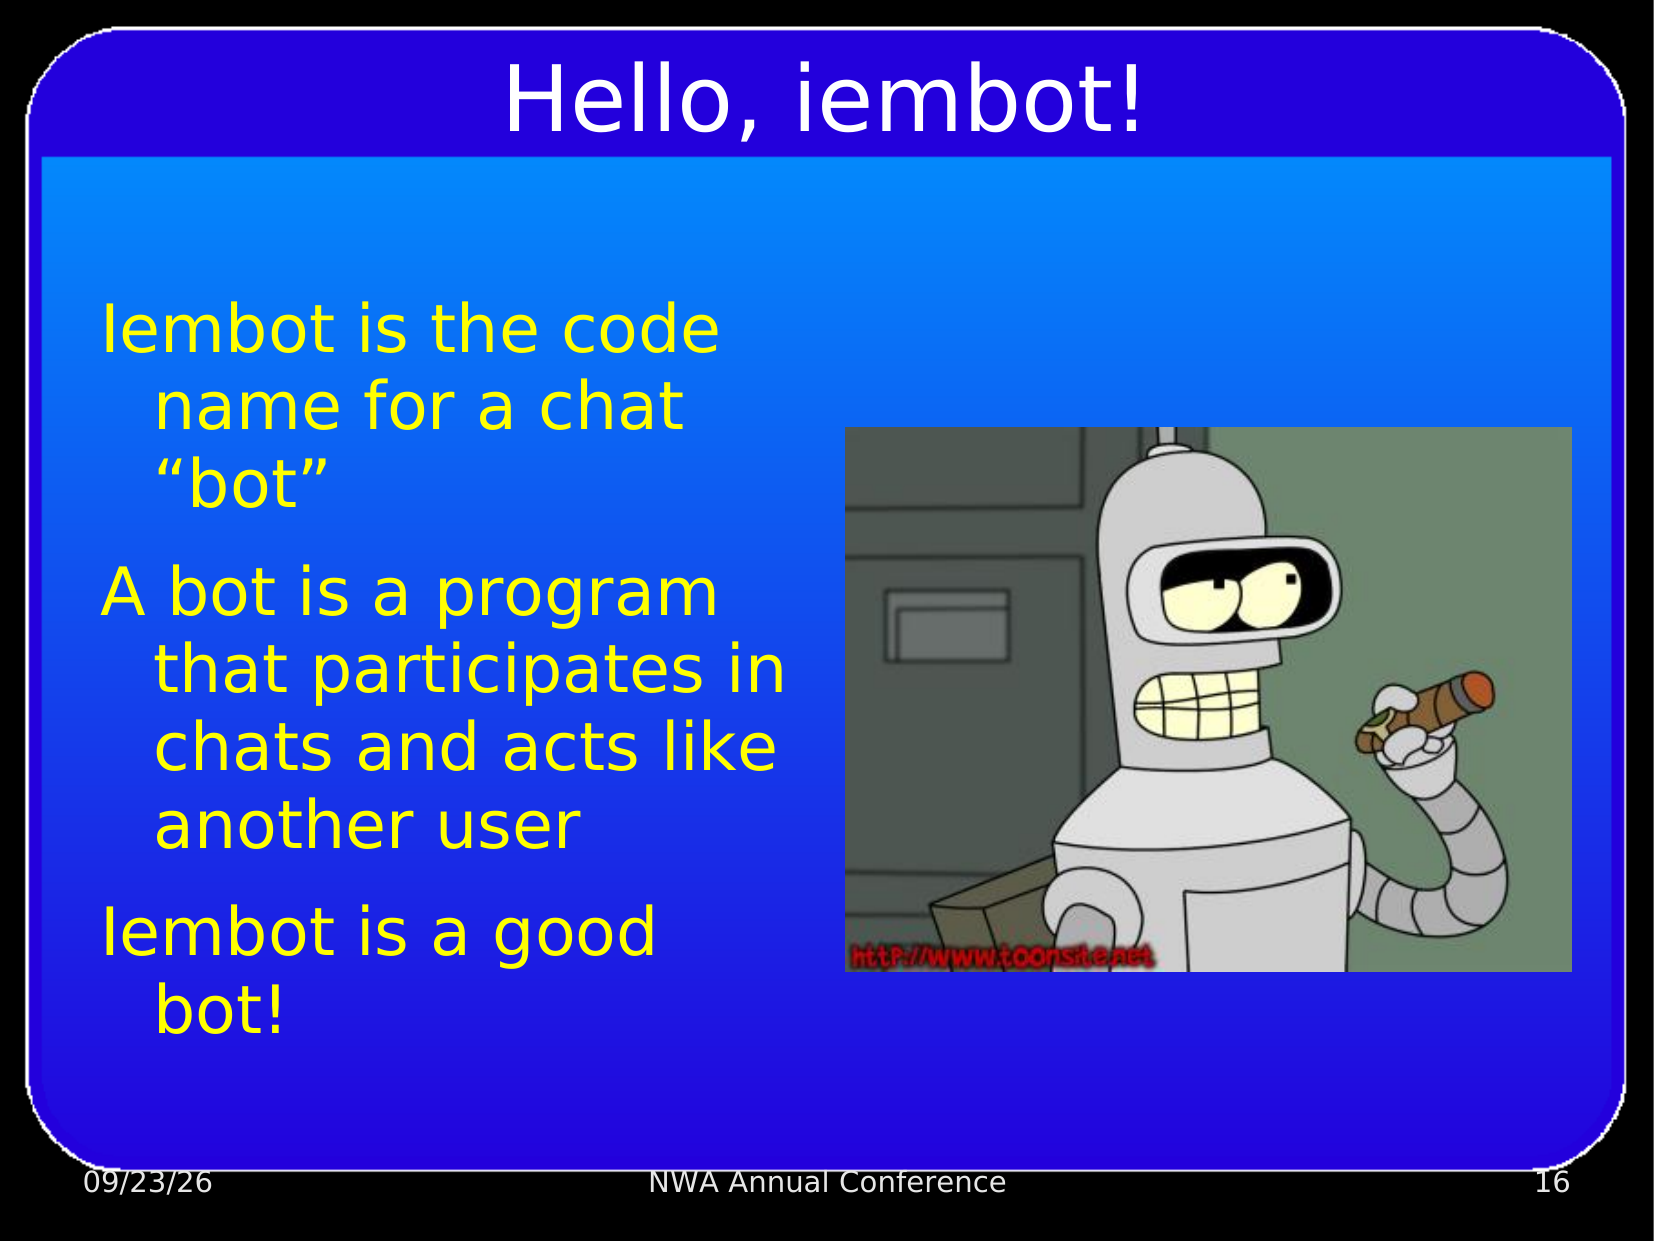

# Hello, iembot!
Iembot is the code name for a chat “bot”
A bot is a program that participates in chats and acts like another user
Iembot is a good bot!
NWA Annual Conference
16